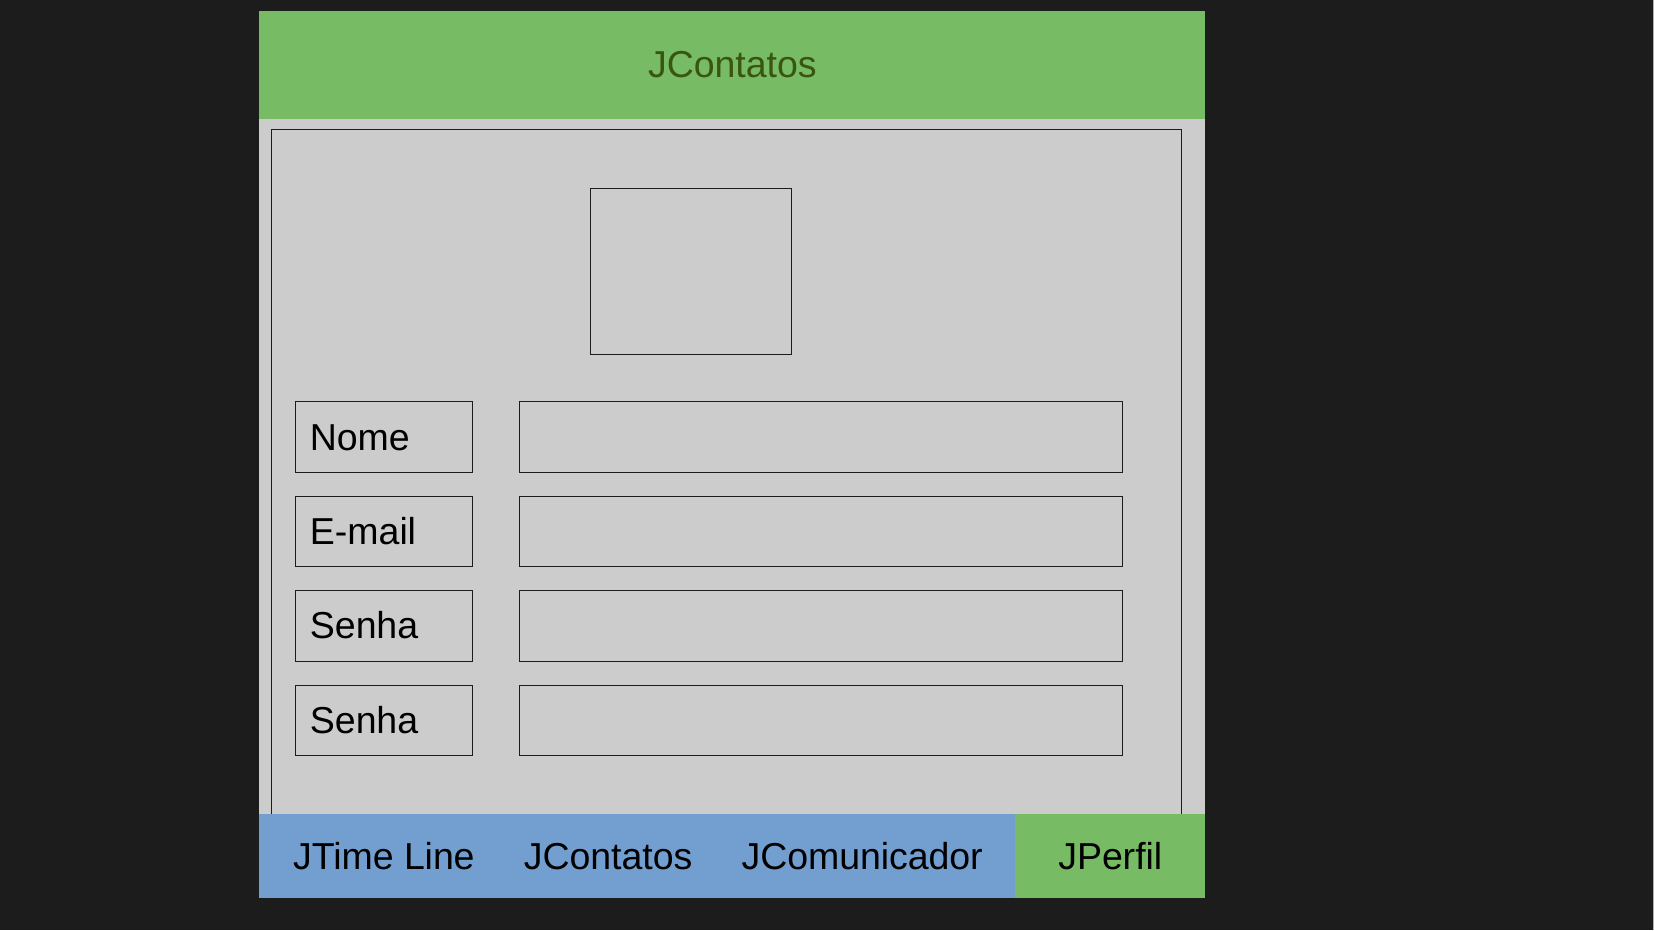

JContatos
Nome
E-mail
Senha
Senha
JTime Line
JContatos
JComunicador
JPerfil